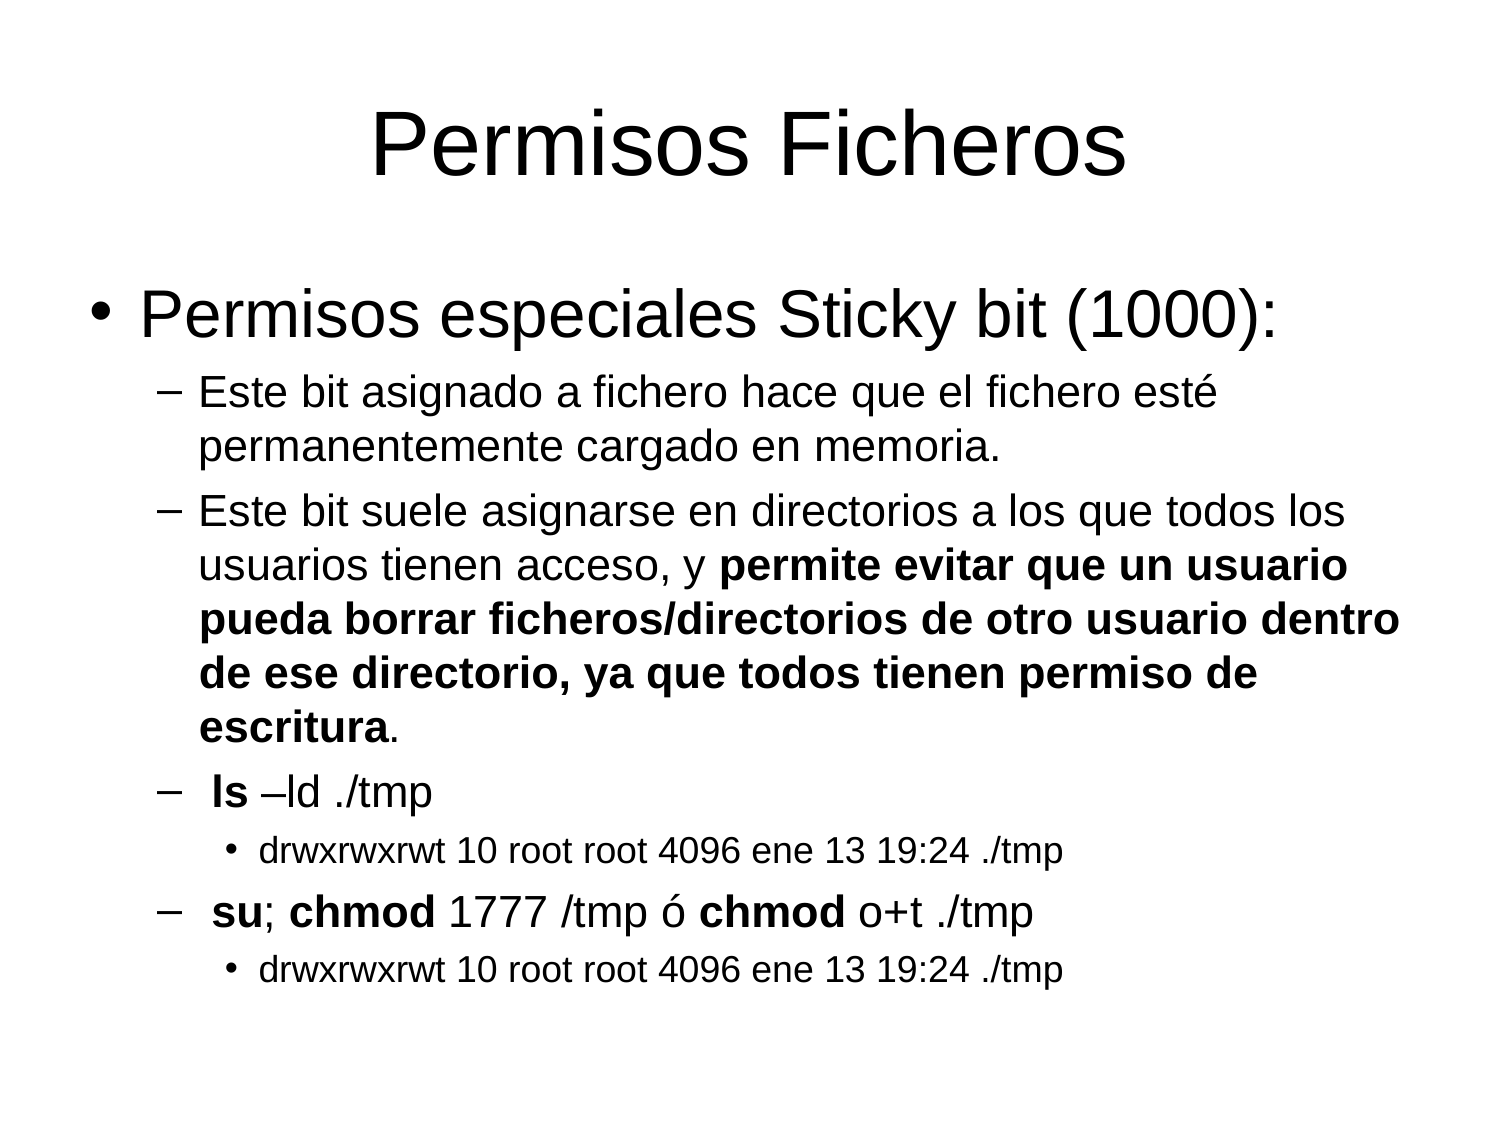

# Permisos Ficheros
Permisos especiales Sticky bit (1000):
Este bit asignado a fichero hace que el fichero esté permanentemente cargado en memoria.
Este bit suele asignarse en directorios a los que todos los usuarios tienen acceso, y permite evitar que un usuario pueda borrar ficheros/directorios de otro usuario dentro de ese directorio, ya que todos tienen permiso de escritura.
 ls –ld ./tmp
drwxrwxrwt 10 root root 4096 ene 13 19:24 ./tmp
 su; chmod 1777 /tmp ó chmod o+t ./tmp
drwxrwxrwt 10 root root 4096 ene 13 19:24 ./tmp